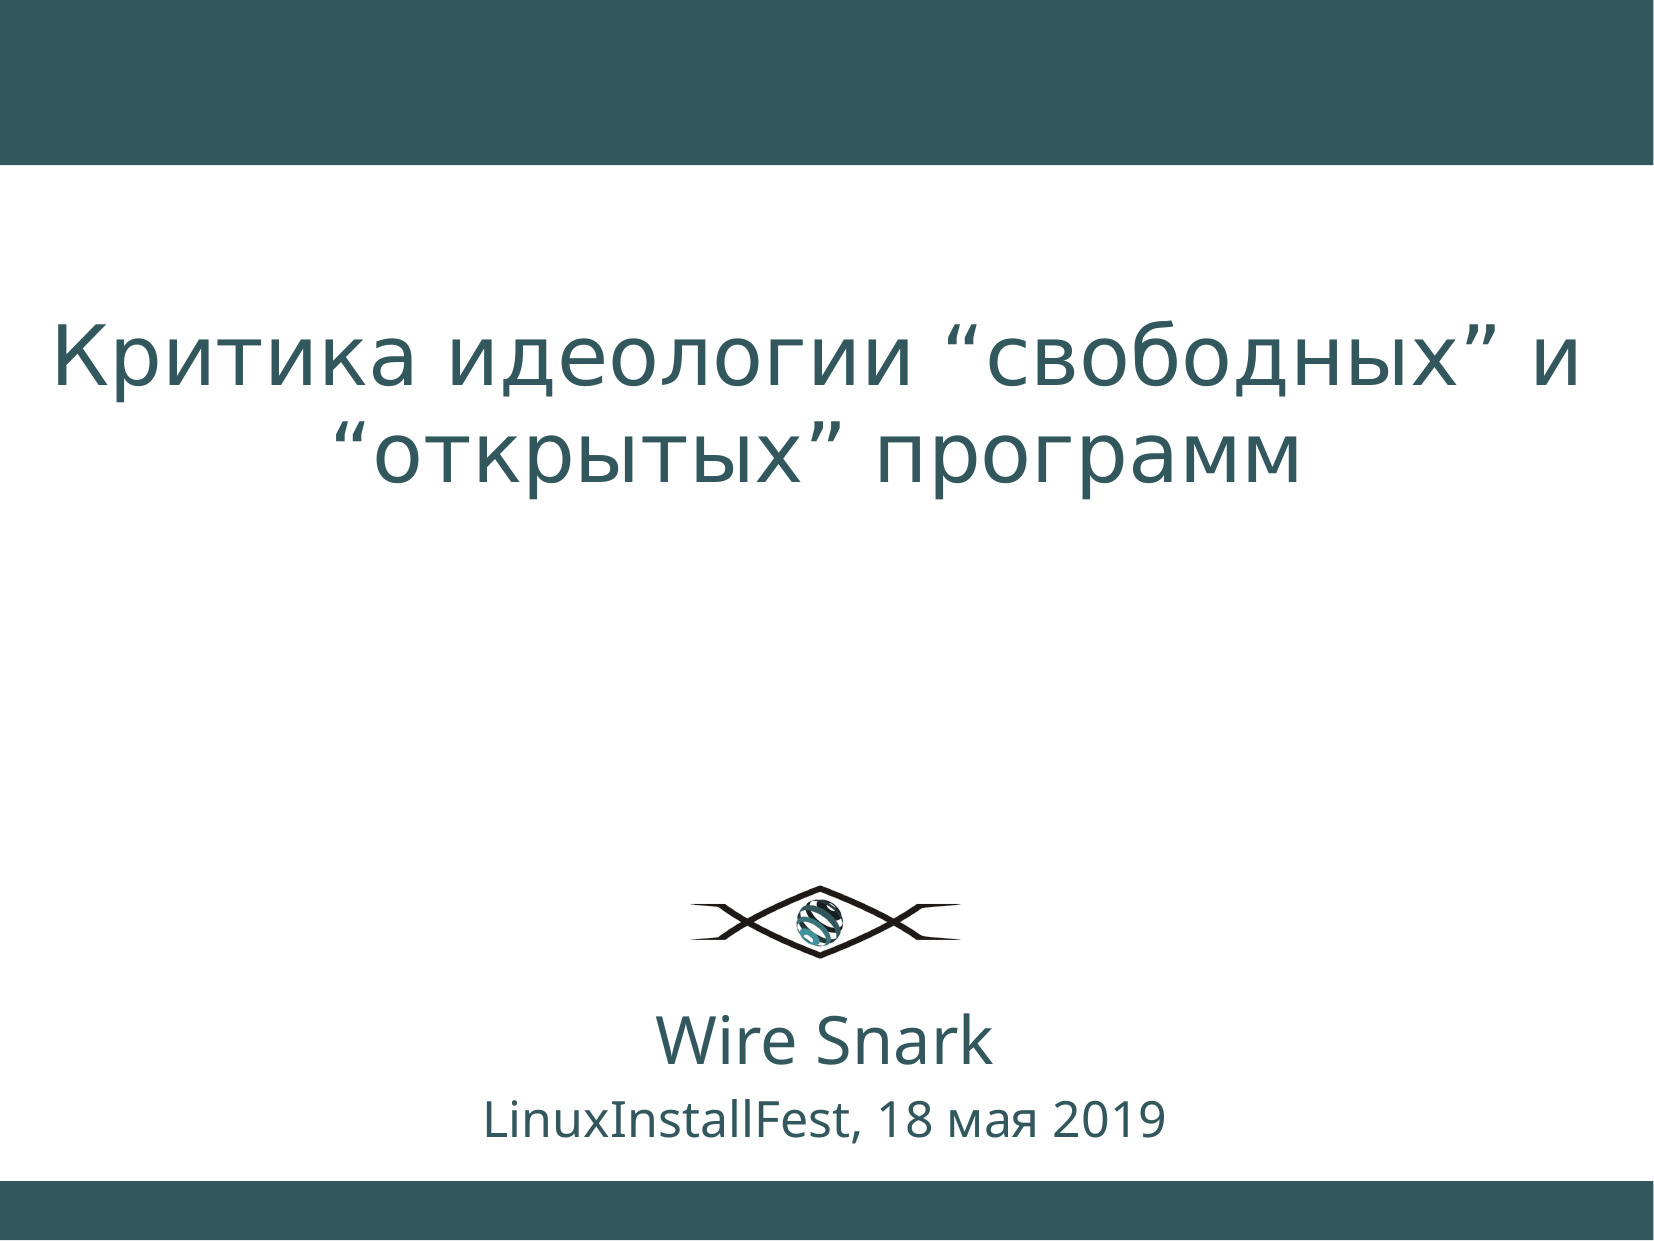

Критика идеологии “свободных” и “открытых” программ
Wire Snark
LinuxInstallFest, 18 мая 2019